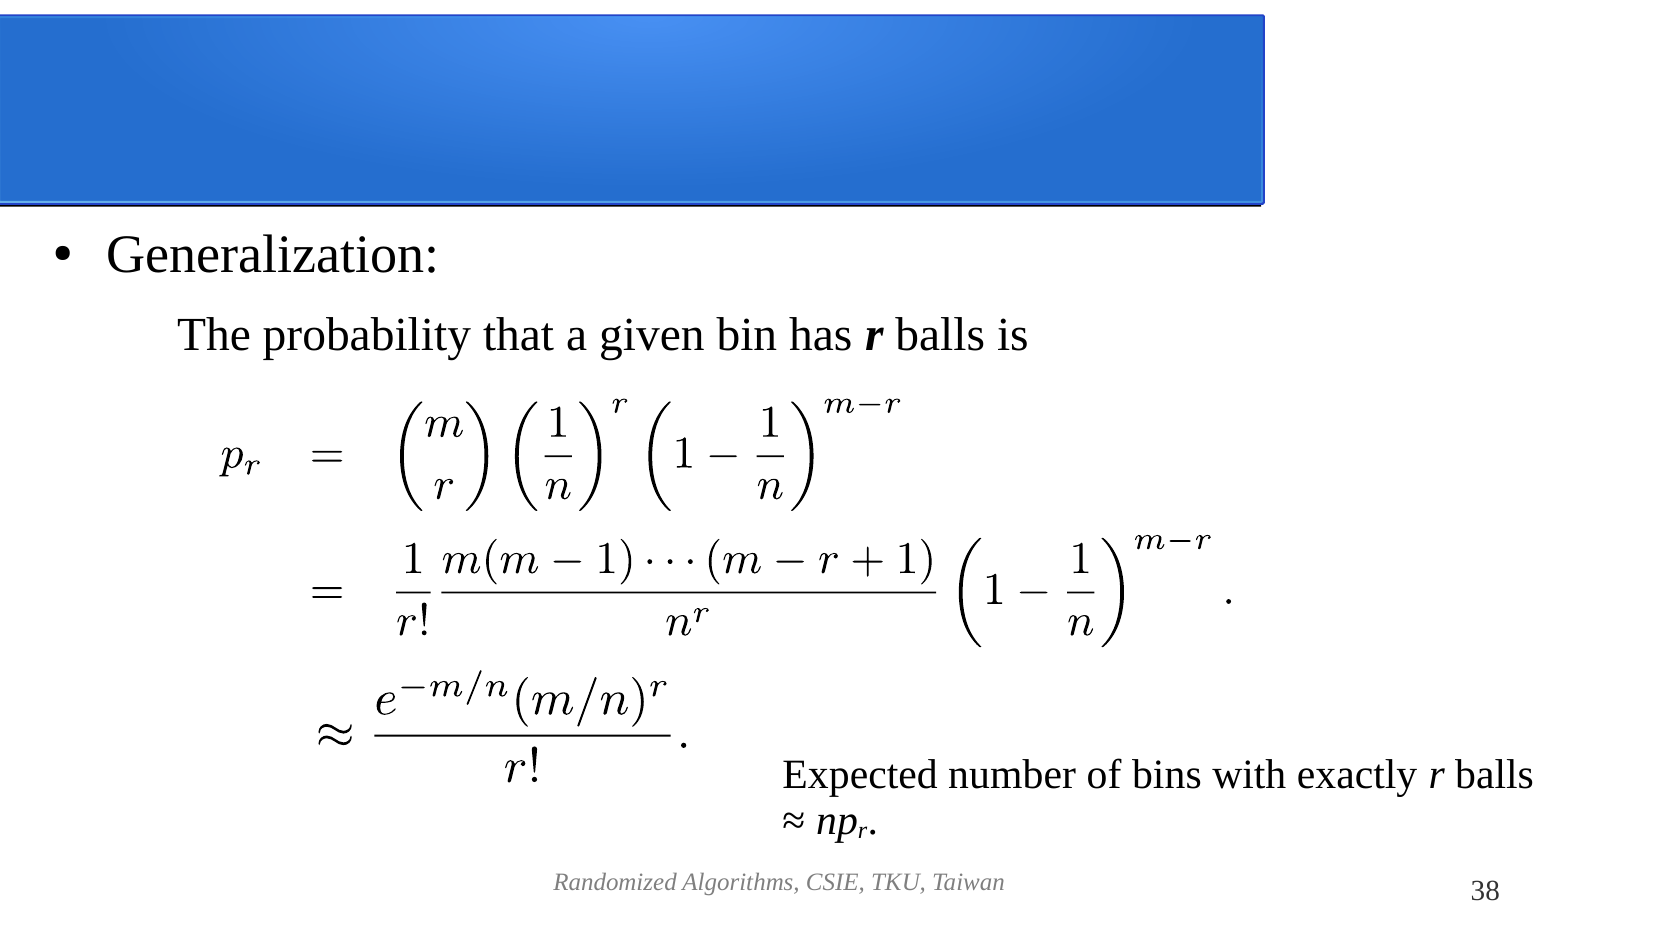

#
Generalization:
The probability that a given bin has r balls is
Expected number of bins with exactly r balls ≈ npr.
Randomized Algorithms, CSIE, TKU, Taiwan
38